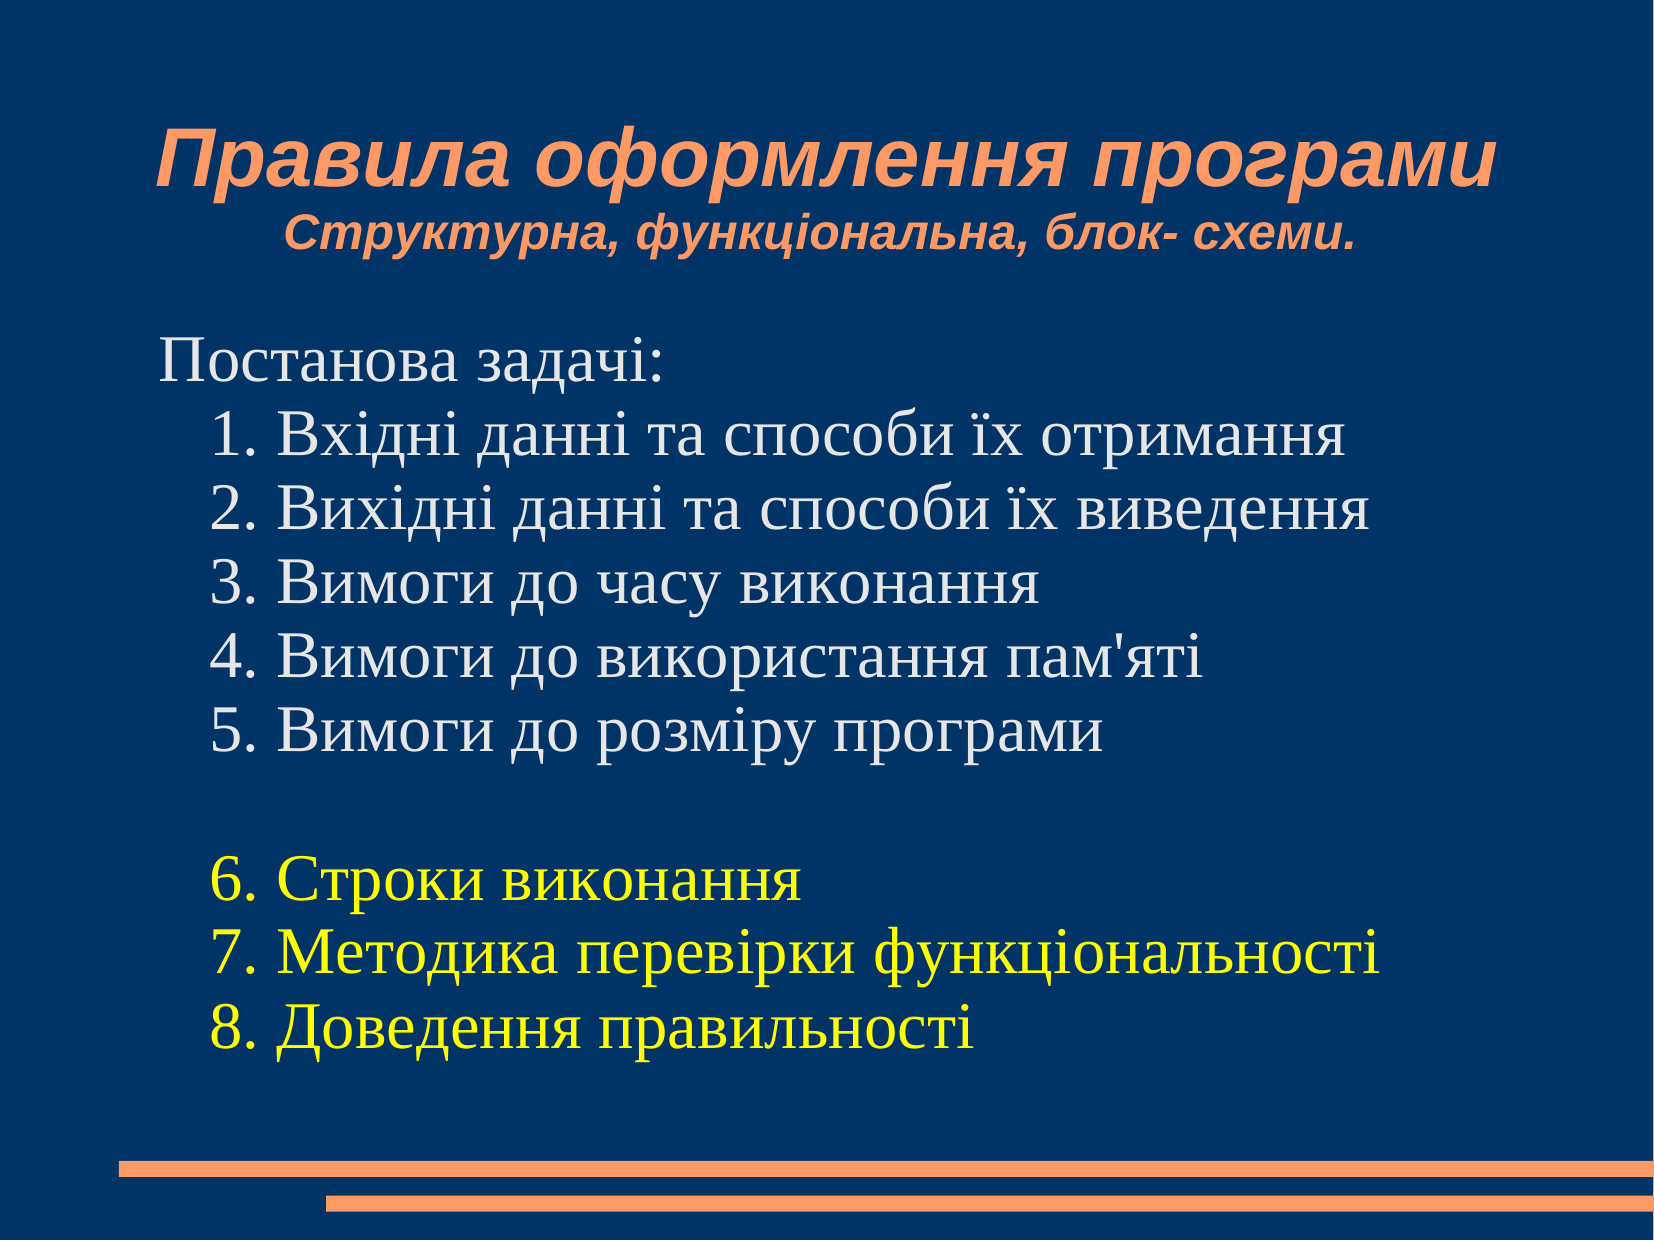

# Правила оформлення програми Структурна, функціональна, блок- схеми.
Постанова задачі:
 1. Вхідні данні та способи їх отримання
 2. Вихідні данні та способи їх виведення
 3. Вимоги до часу виконання
 4. Вимоги до використання пам'яті
 5. Вимоги до розміру програми
 6. Строки виконання
 7. Методика перевірки функціональності
 8. Доведення правильності